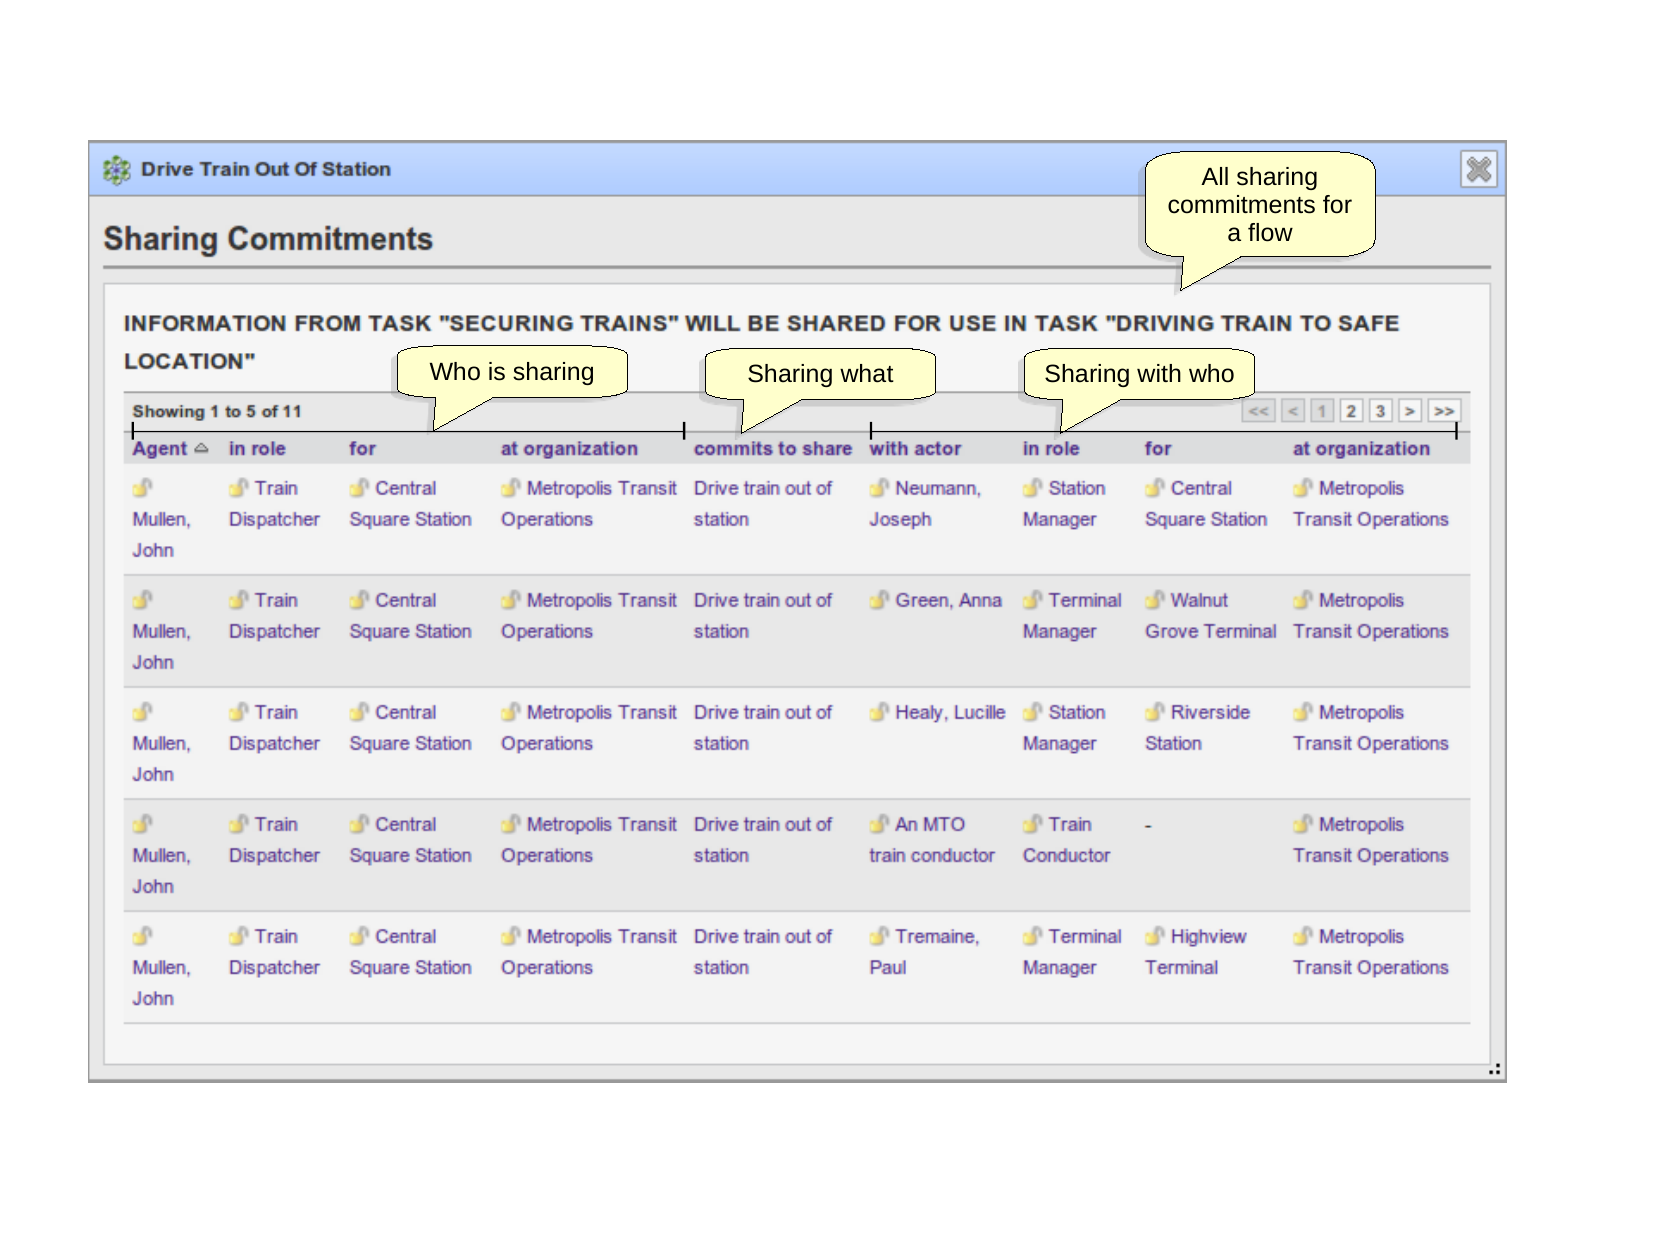

All sharing commitments for a flow
Who is sharing
Sharing with who
Sharing what